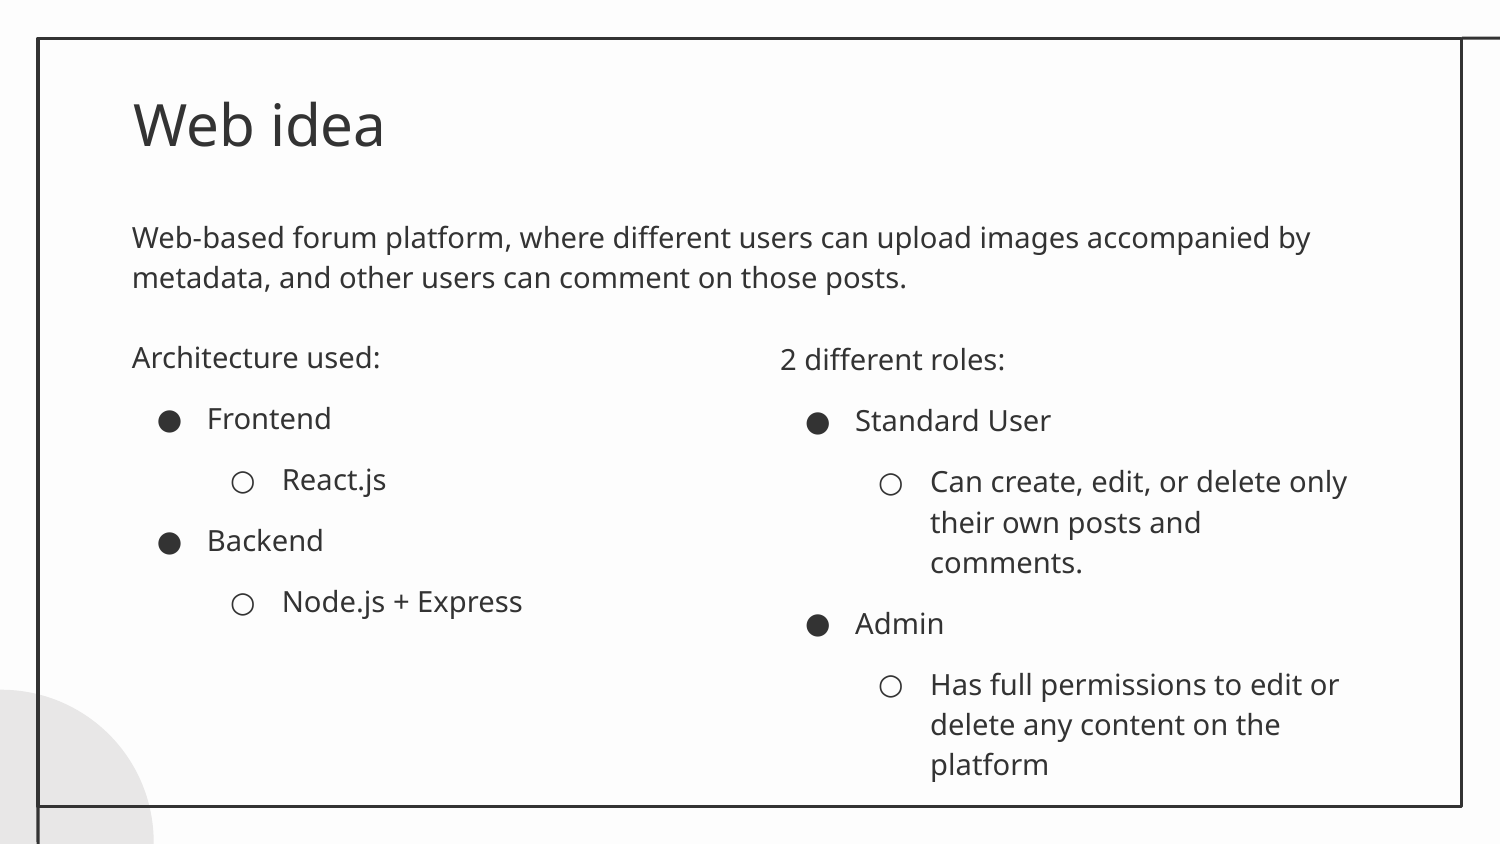

# Web idea
Web-based forum platform, where different users can upload images accompanied by metadata, and other users can comment on those posts.
Architecture used:
Frontend
React.js
Backend
Node.js + Express
2 different roles:
Standard User
Can create, edit, or delete only their own posts and comments.
Admin
Has full permissions to edit or delete any content on the platform